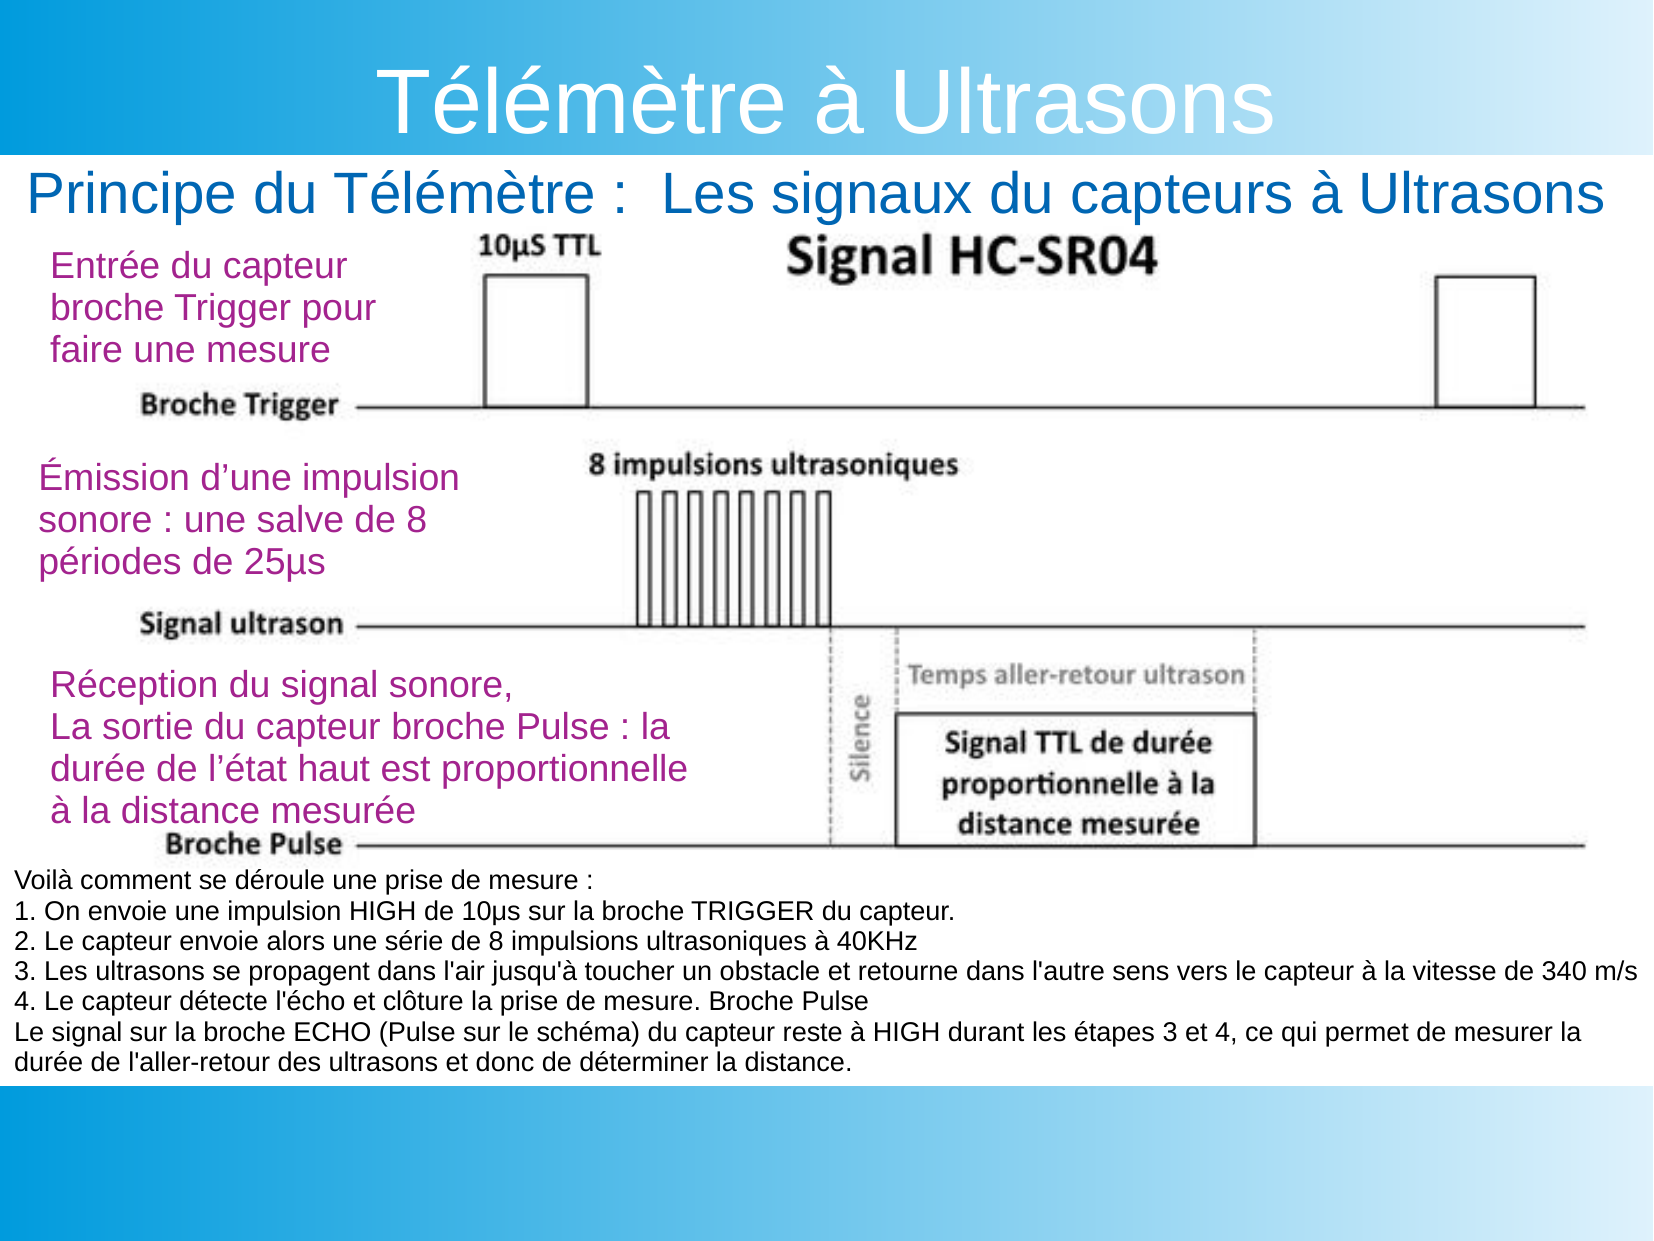

# Télémètre à Ultrasons
Principe du Télémètre : Les signaux du capteurs à Ultrasons
Entrée du capteur broche Trigger pour faire une mesure
Émission d’une impulsion sonore : une salve de 8 périodes de 25µs
Réception du signal sonore,
La sortie du capteur broche Pulse : la durée de l’état haut est proportionnelle à la distance mesurée
Voilà comment se déroule une prise de mesure :
1. On envoie une impulsion HIGH de 10μs sur la broche TRIGGER du capteur.
2. Le capteur envoie alors une série de 8 impulsions ultrasoniques à 40KHz
3. Les ultrasons se propagent dans l'air jusqu'à toucher un obstacle et retourne dans l'autre sens vers le capteur à la vitesse de 340 m/s
4. Le capteur détecte l'écho et clôture la prise de mesure. Broche Pulse
Le signal sur la broche ECHO (Pulse sur le schéma) du capteur reste à HIGH durant les étapes 3 et 4, ce qui permet de mesurer la durée de l'aller-retour des ultrasons et donc de déterminer la distance.